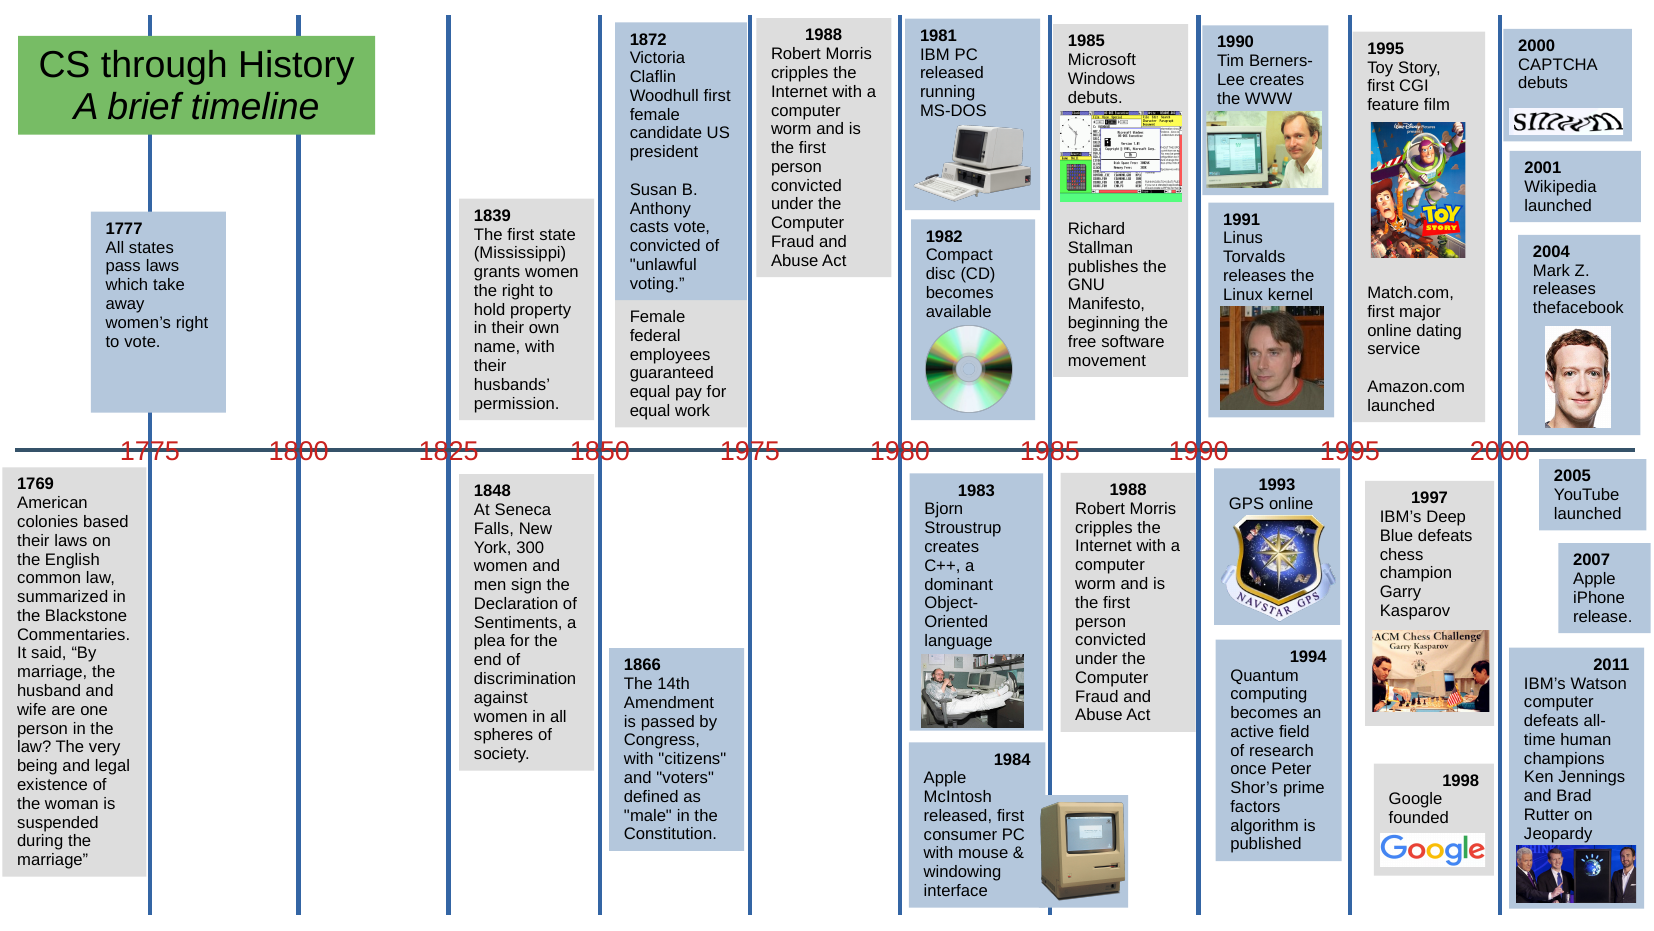

1988
Robert Morris cripples the Internet with a computer worm and is the first person convicted under the Computer Fraud and Abuse Act
1981
IBM PC released running
MS-DOS
1872
Victoria Claflin Woodhull first female candidate US president
Susan B. Anthony casts vote, convicted of "unlawful voting.”
1985
Microsoft Windows debuts.
Richard Stallman publishes the GNU Manifesto, beginning the free software movement
1990
Tim Berners-Lee creates the WWW
2000
CAPTCHA debuts
1995
Toy Story, first CGI feature film
Match.com, first major online dating service
Amazon.com launched
CS through History
A brief timeline
2001
Wikipedia launched
1839
The first state (Mississippi) grants women the right to hold property in their own name, with their husbands’ permission.
1991
Linus Torvalds releases the
Linux kernel
1777
All states pass laws which take away women’s right to vote.
1982
Compact disc (CD) becomes available
2004
Mark Z. releases thefacebook
Female federal employees guaranteed equal pay for equal work
1775
1800
1825
1850
1975
1980
1985
1990
1995
2000
2005
YouTube launched
1769
American colonies based their laws on the English common law, summarized in the Blackstone Commentaries. It said, “By marriage, the husband and wife are one person in the law? The very being and legal existence of the woman is suspended during the marriage”
1993
GPS online
1988
Robert Morris cripples the Internet with a computer worm and is the first person convicted under the Computer Fraud and Abuse Act
1983
Bjorn Stroustrup creates
C++, a dominant Object-Oriented language
1848
At Seneca Falls, New York, 300 women and men sign the Declaration of Sentiments, a plea for the end of discrimination against women in all spheres of society.
1997
IBM’s Deep Blue defeats chess champion Garry Kasparov
2007
Apple
iPhone release.
1994
Quantum computing becomes an active field of research once Peter Shor’s prime factors algorithm is published
2011
IBM’s Watson computer defeats all-time human champions Ken Jennings and Brad Rutter on Jeopardy
1866
The 14th Amendment is passed by Congress, with "citizens" and "voters" defined as "male" in the Constitution.
1984
Apple McIntosh released, first consumer PC with mouse & windowing interface
1998
Google founded